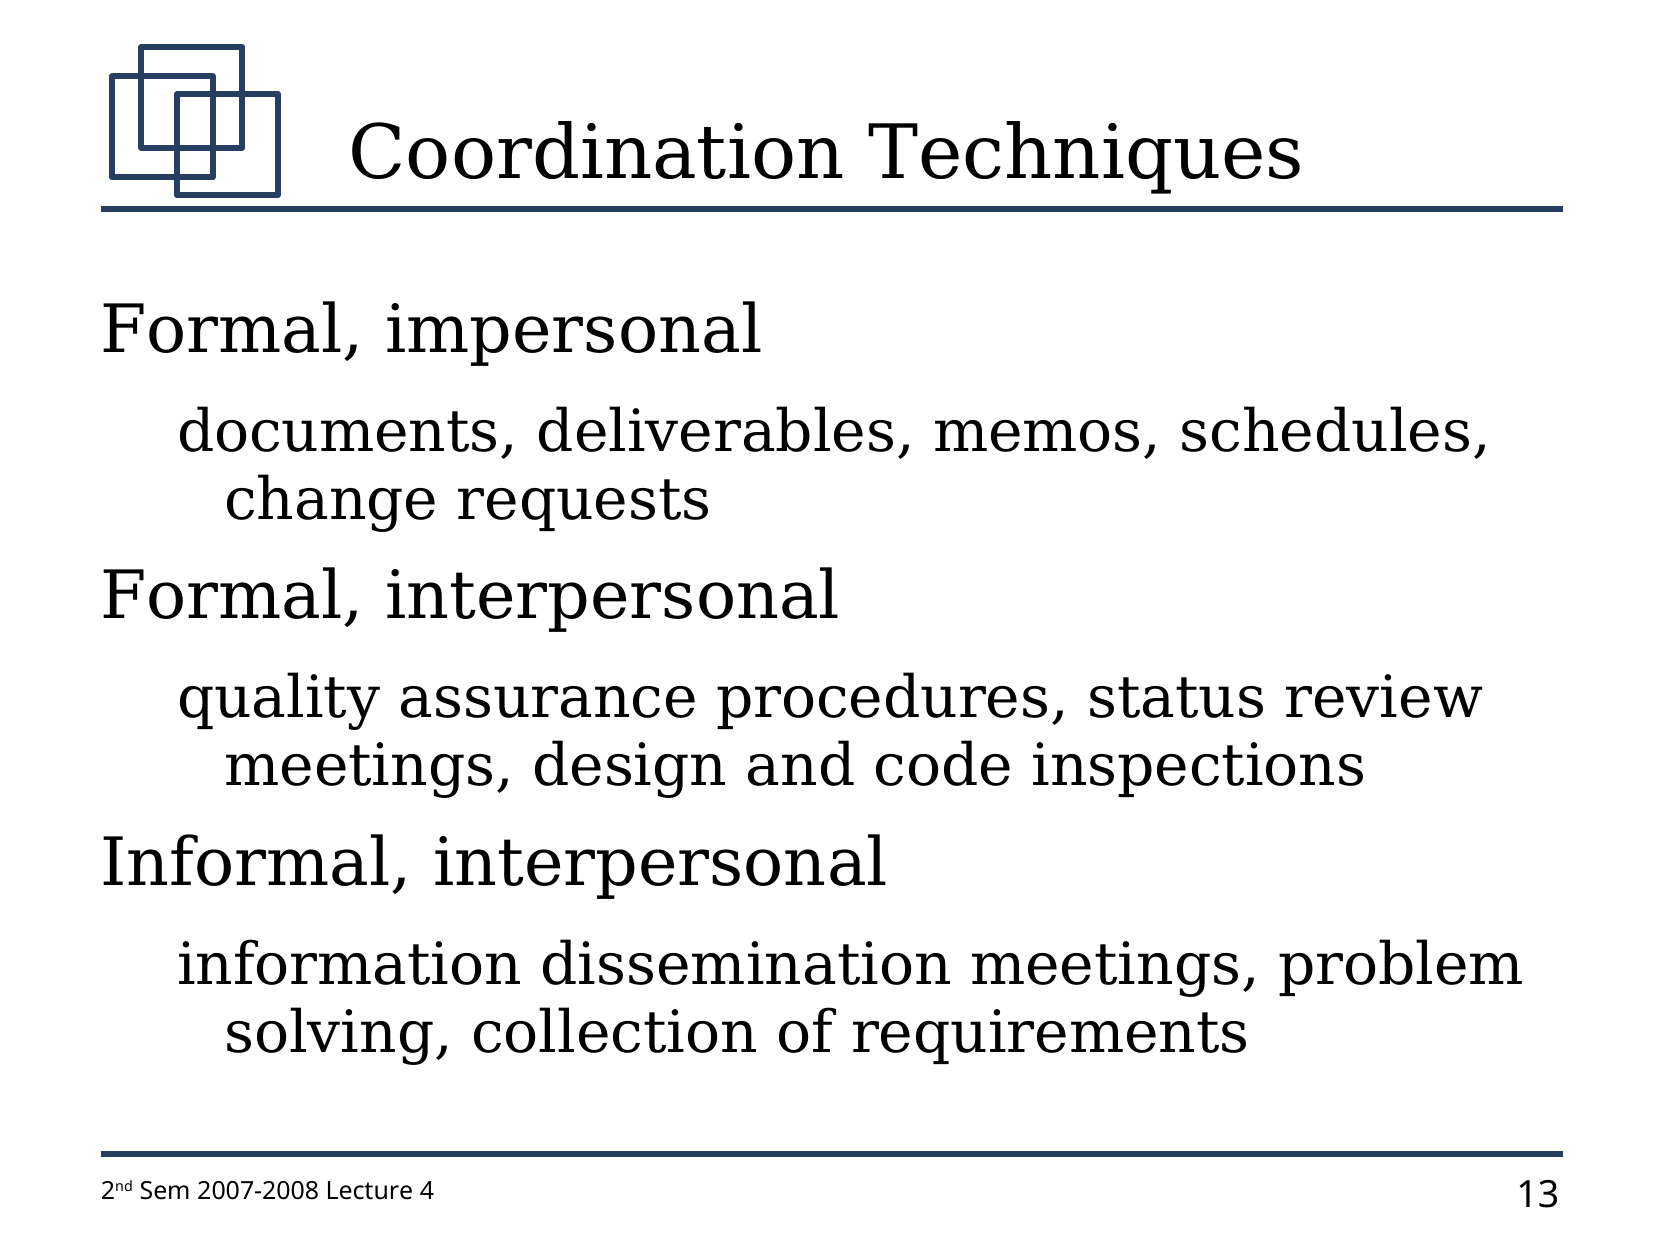

# Coordination Techniques
Formal, impersonal
documents, deliverables, memos, schedules, change requests
Formal, interpersonal
quality assurance procedures, status review meetings, design and code inspections
Informal, interpersonal
information dissemination meetings, problem solving, collection of requirements